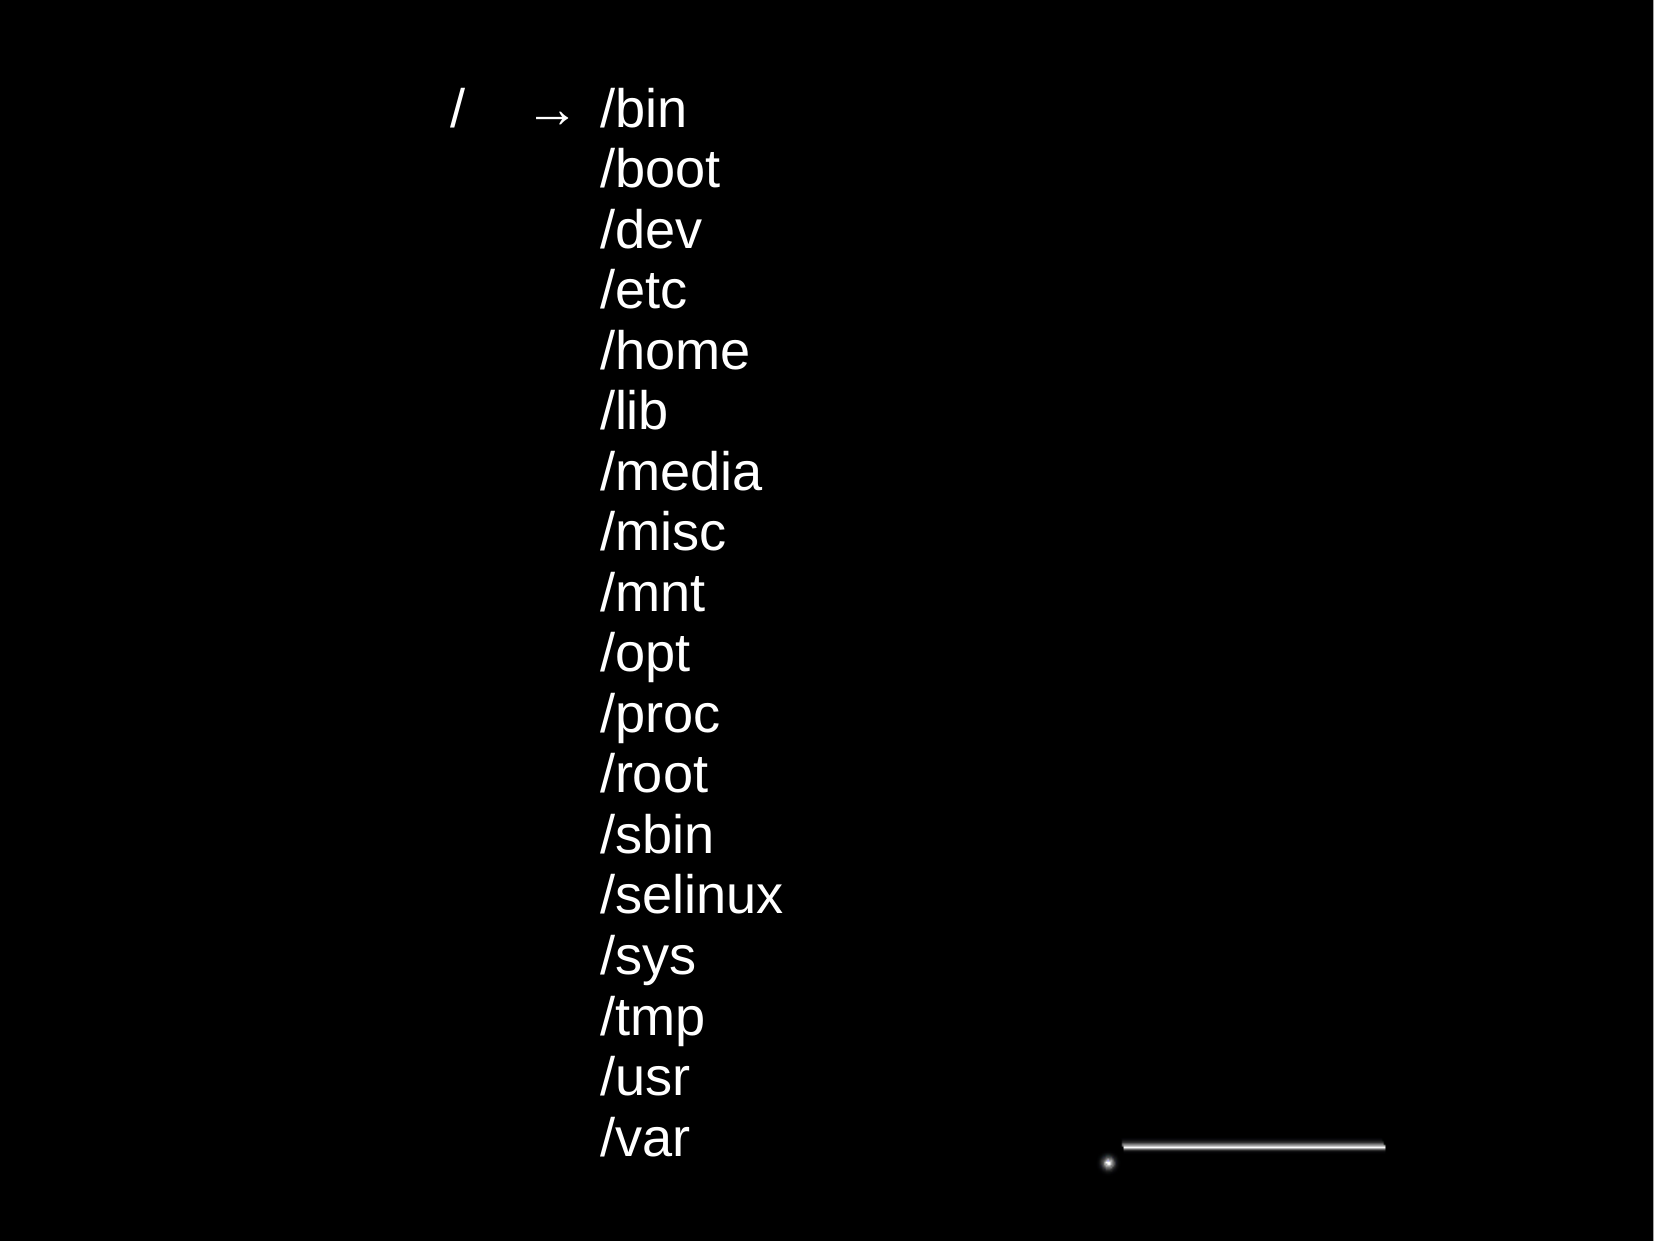

# / 	→ 	/bin /boot /dev /etc /home /lib /media /misc /mnt /opt /proc /root /sbin /selinux /sys /tmp /usr /var